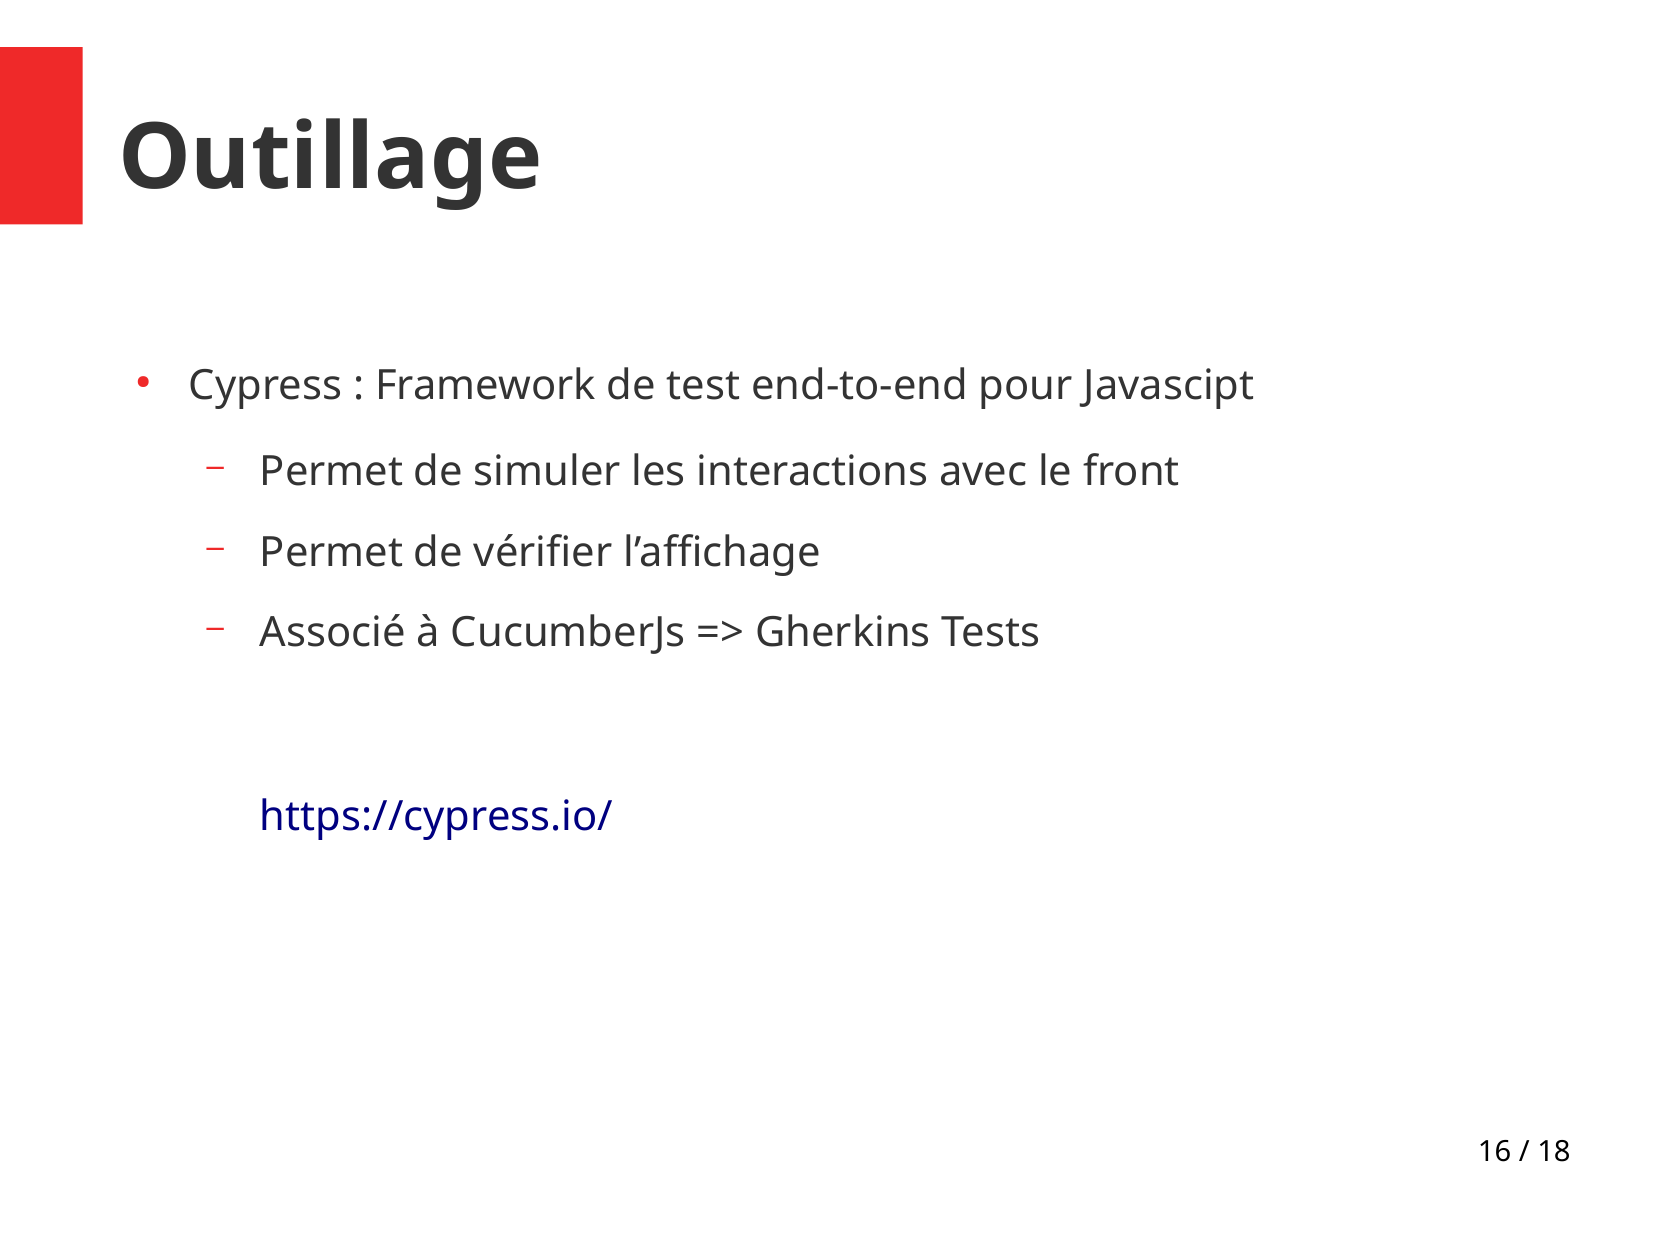

# Outillage
Cypress : Framework de test end-to-end pour Javascipt
Permet de simuler les interactions avec le front
Permet de vérifier l’affichage
Associé à CucumberJs => Gherkins Tests
https://cypress.io/
16